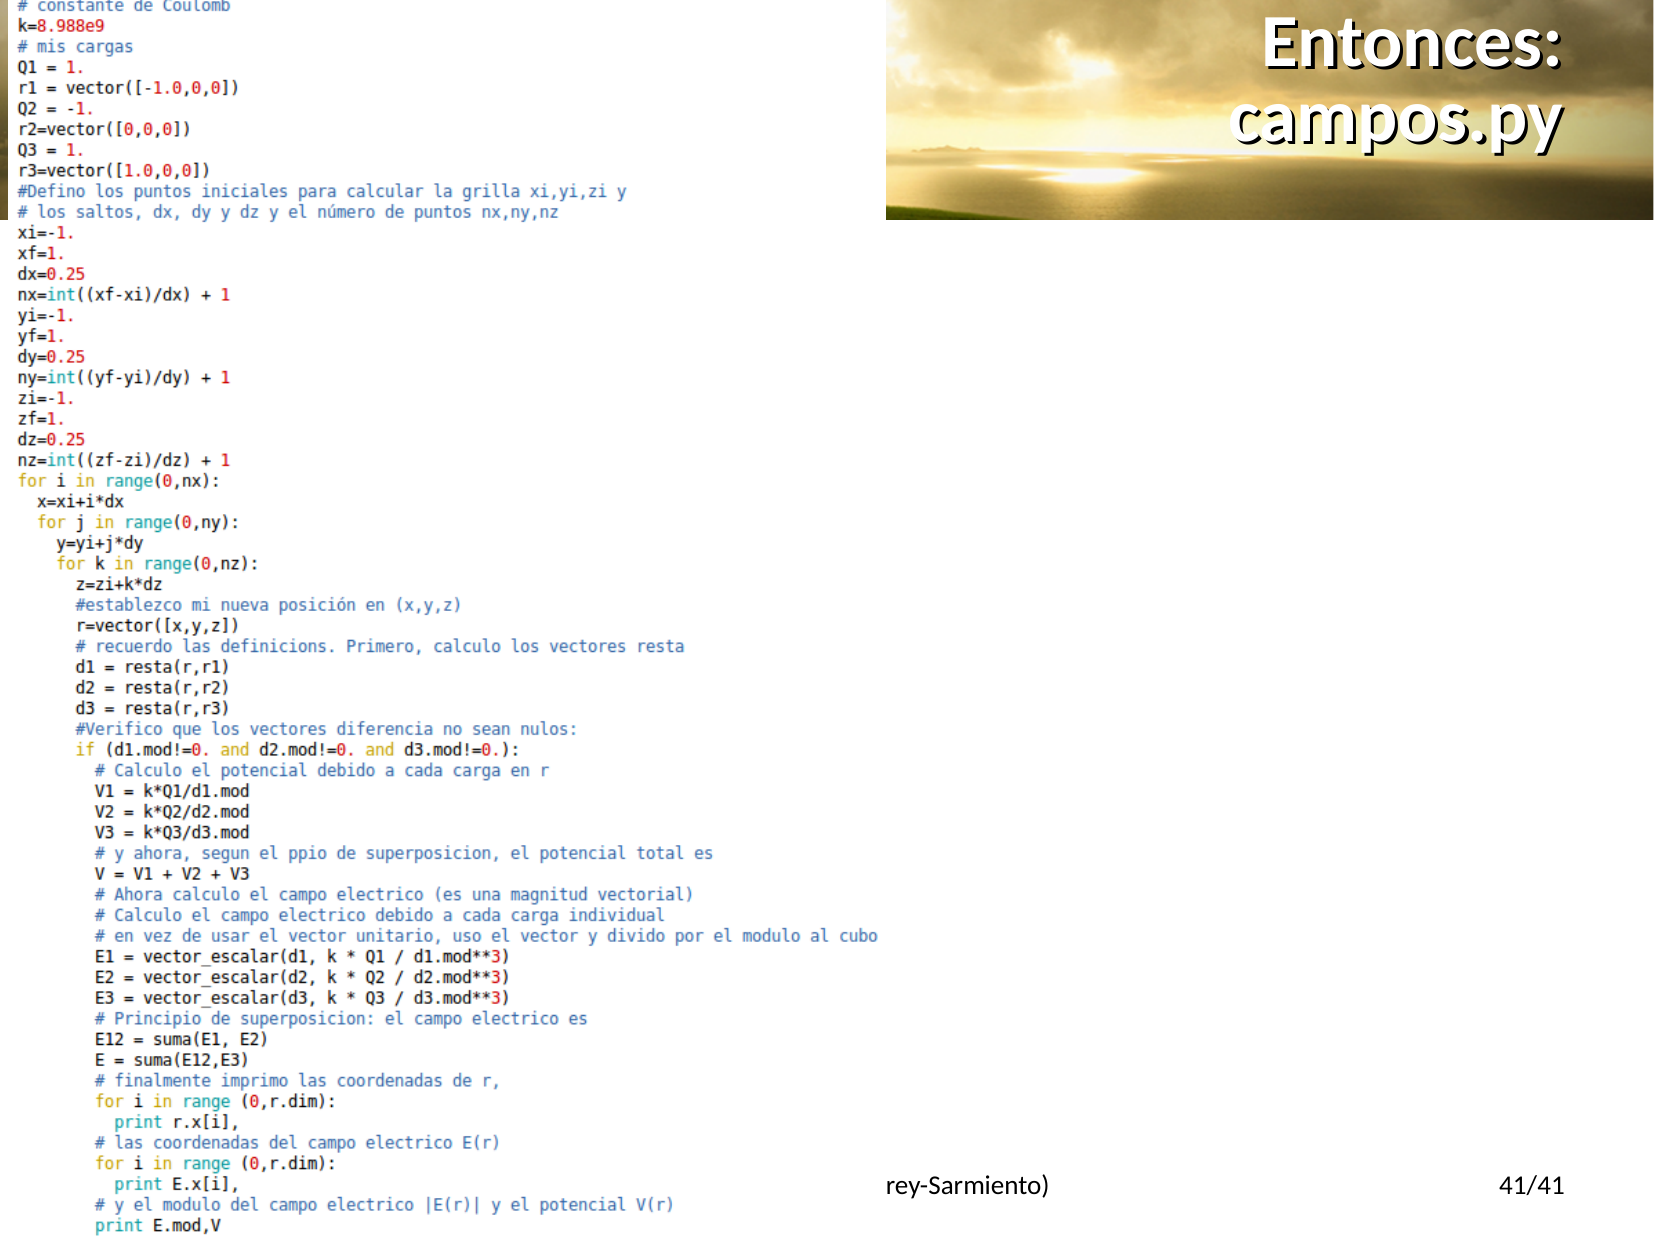

# Entonces: campos.py
23/08/2014
Introducción a la Física (Asorey-Sarmiento)
41